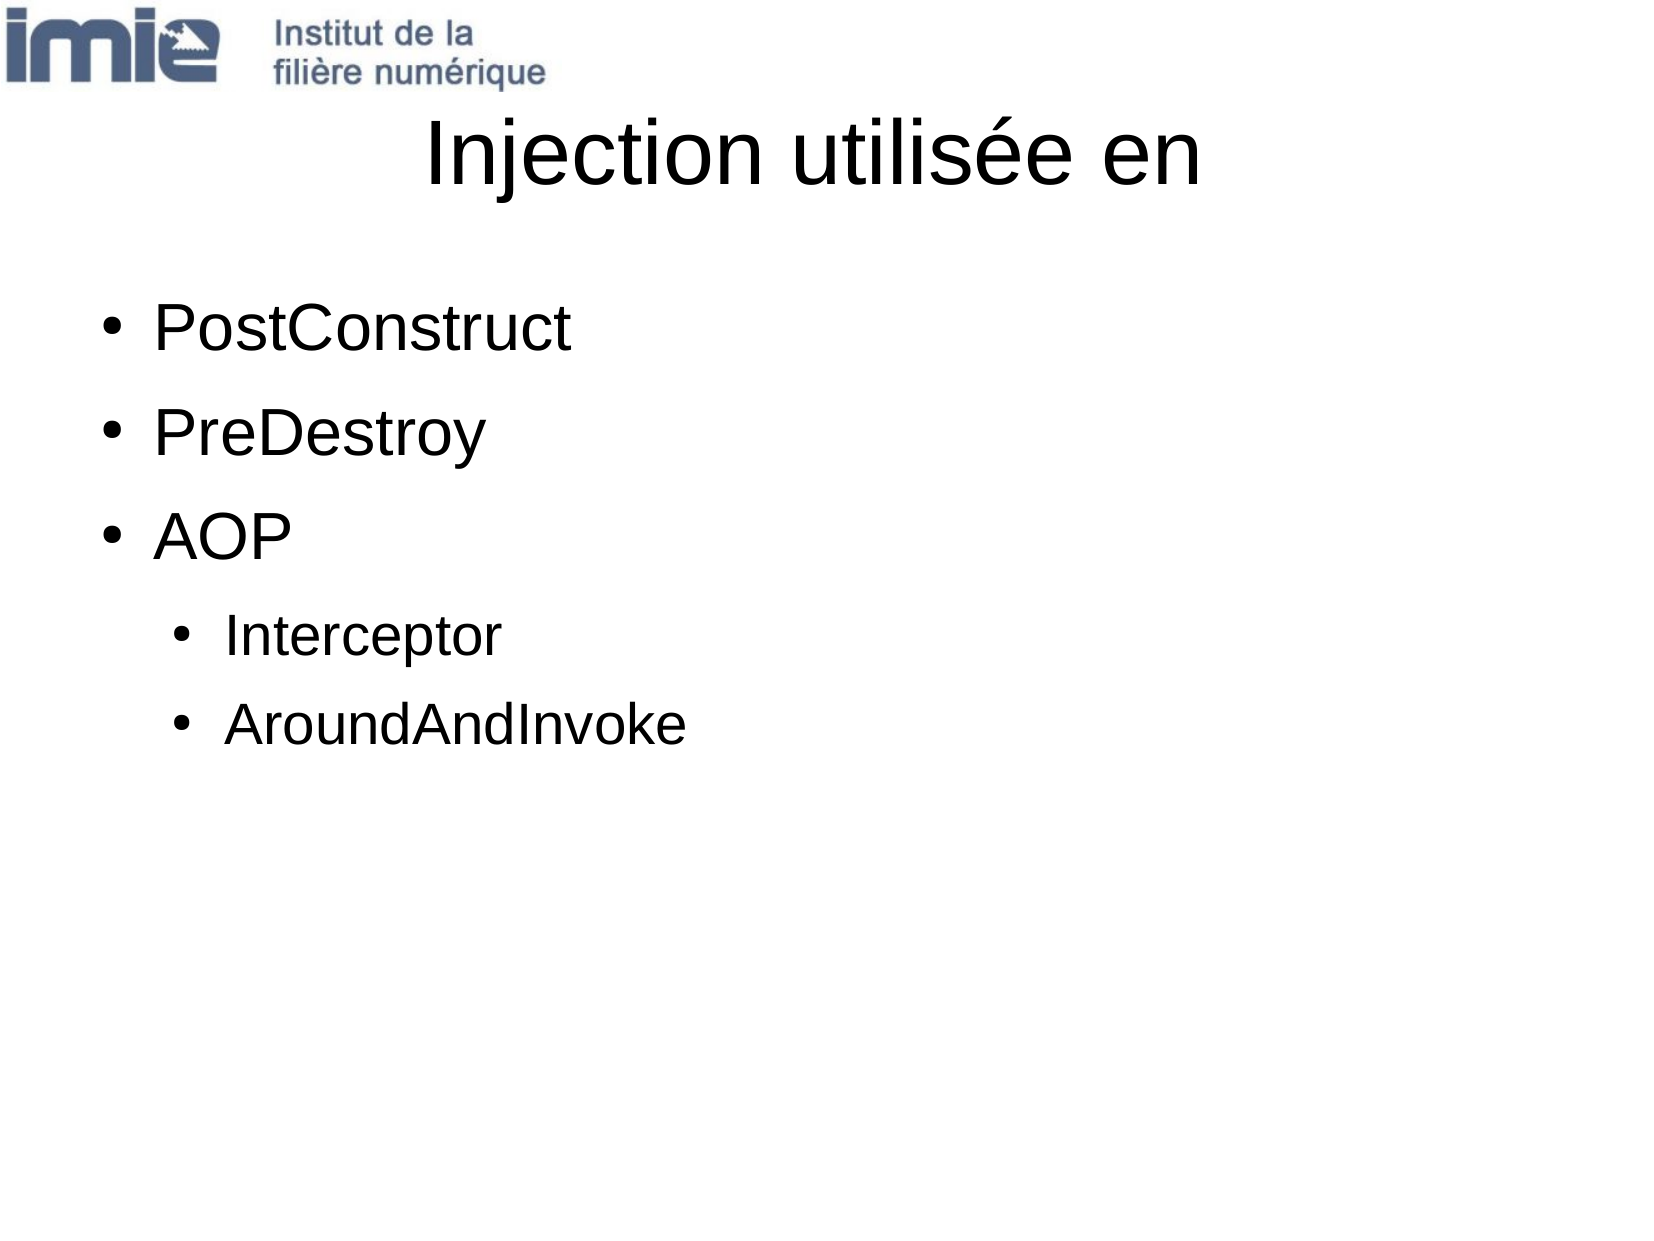

# Injection utilisée en
PostConstruct
PreDestroy
AOP
Interceptor
AroundAndInvoke